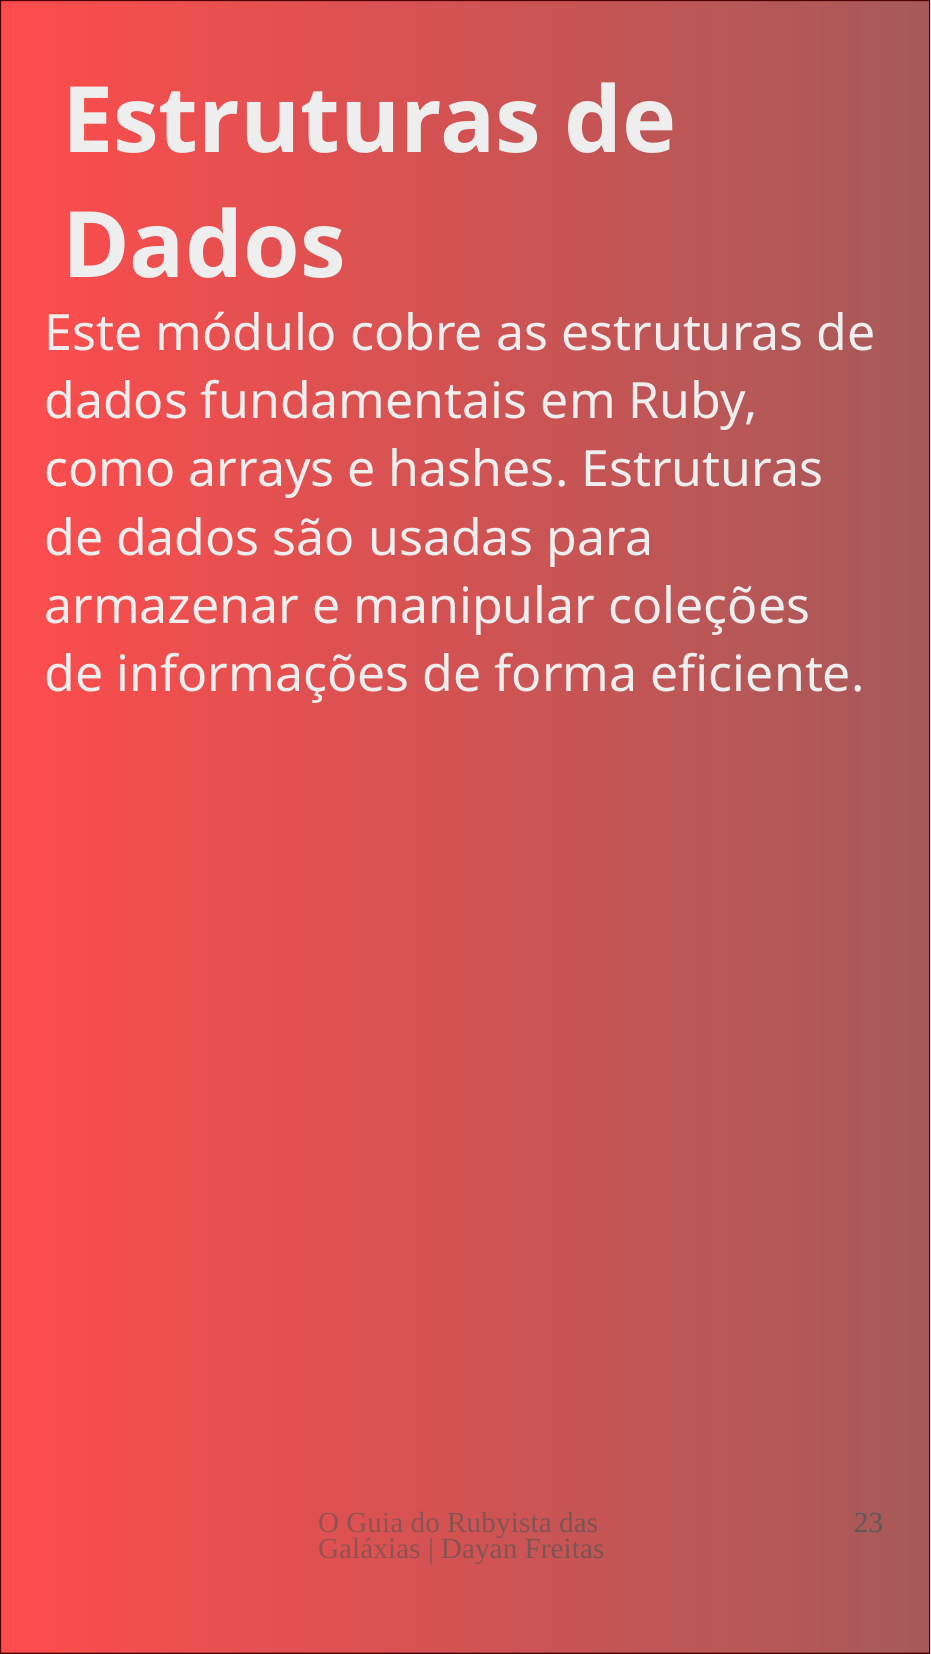

Estruturas de Dados
Este módulo cobre as estruturas de dados fundamentais em Ruby, como arrays e hashes. Estruturas de dados são usadas para armazenar e manipular coleções de informações de forma eficiente.
O Guia do Rubyista das Galáxias | Dayan Freitas
23